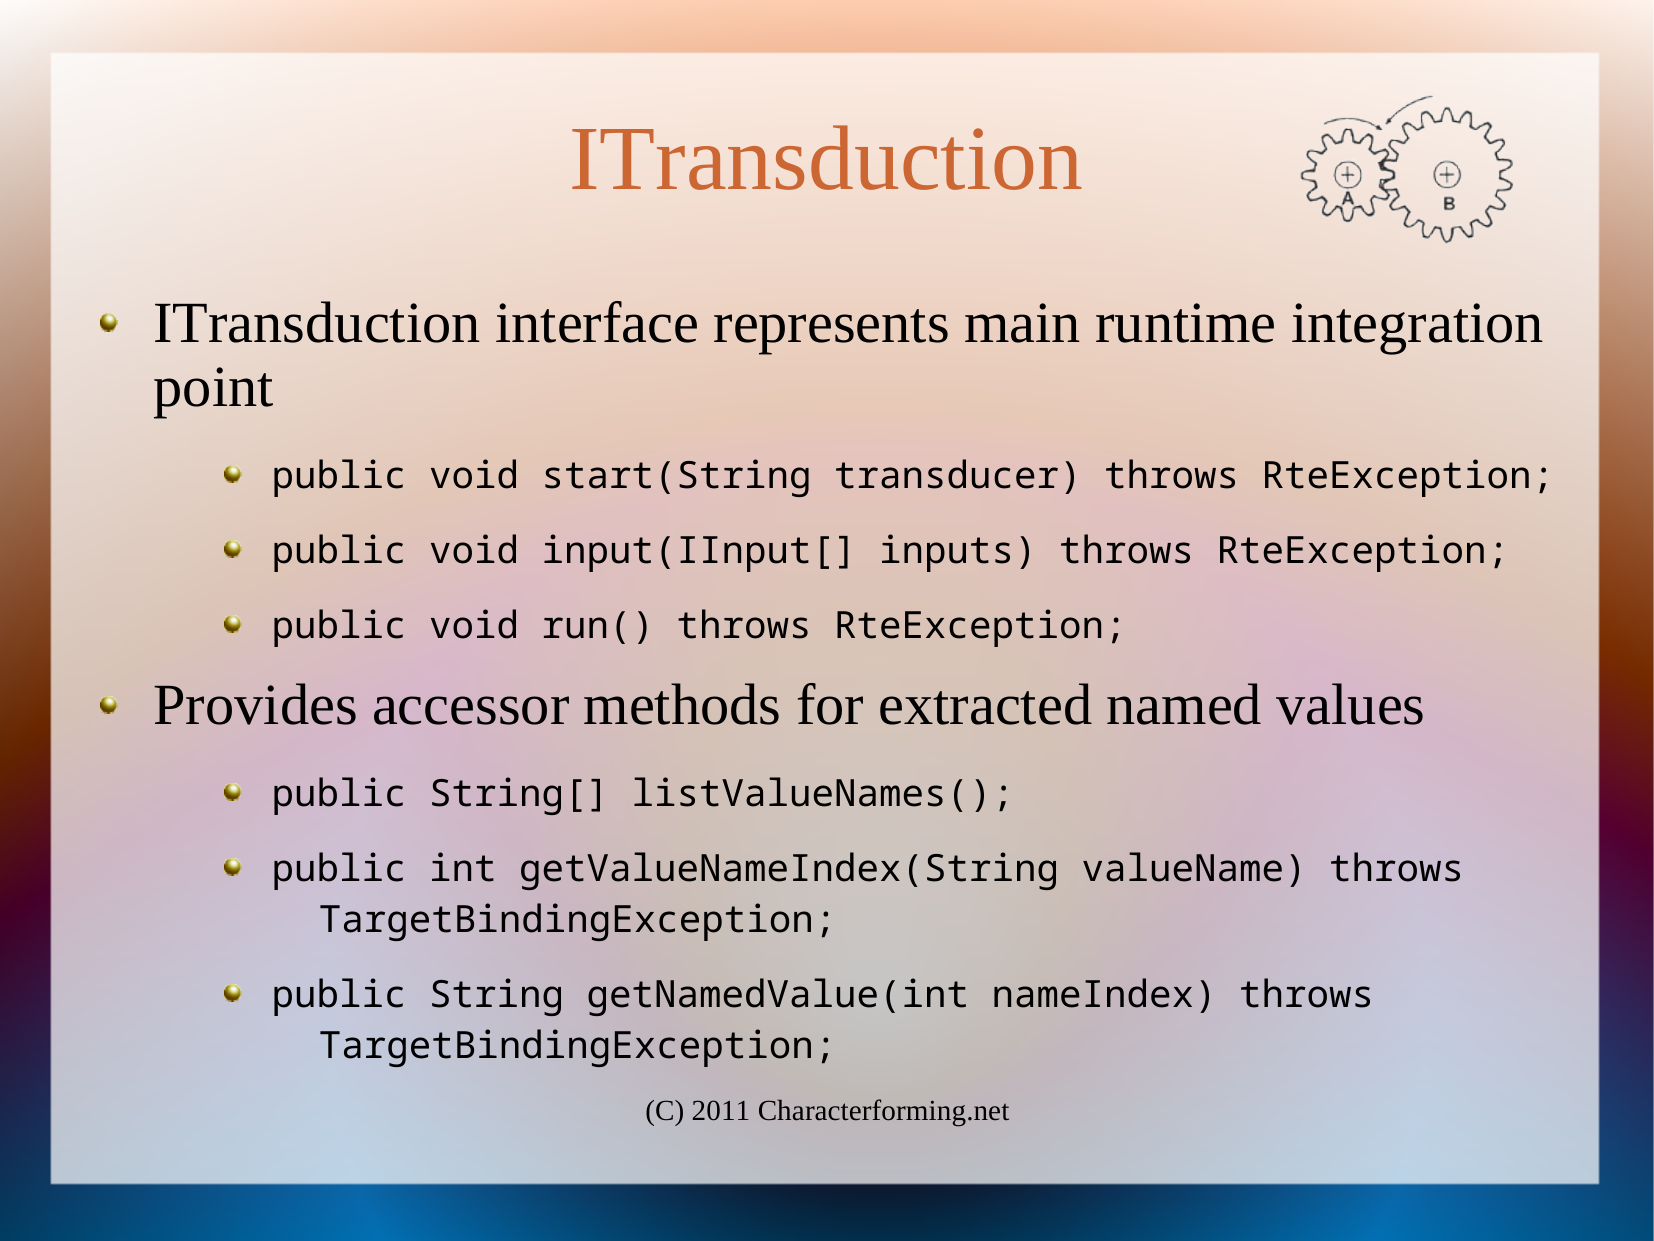

# ITransduction
ITransduction interface represents main runtime integration point
public void start(String transducer) throws RteException;
public void input(IInput[] inputs) throws RteException;
public void run() throws RteException;
Provides accessor methods for extracted named values
public String[] listValueNames();
public int getValueNameIndex(String valueName) throws TargetBindingException;
public String getNamedValue(int nameIndex) throws TargetBindingException;
(C) 2011 Characterforming.net